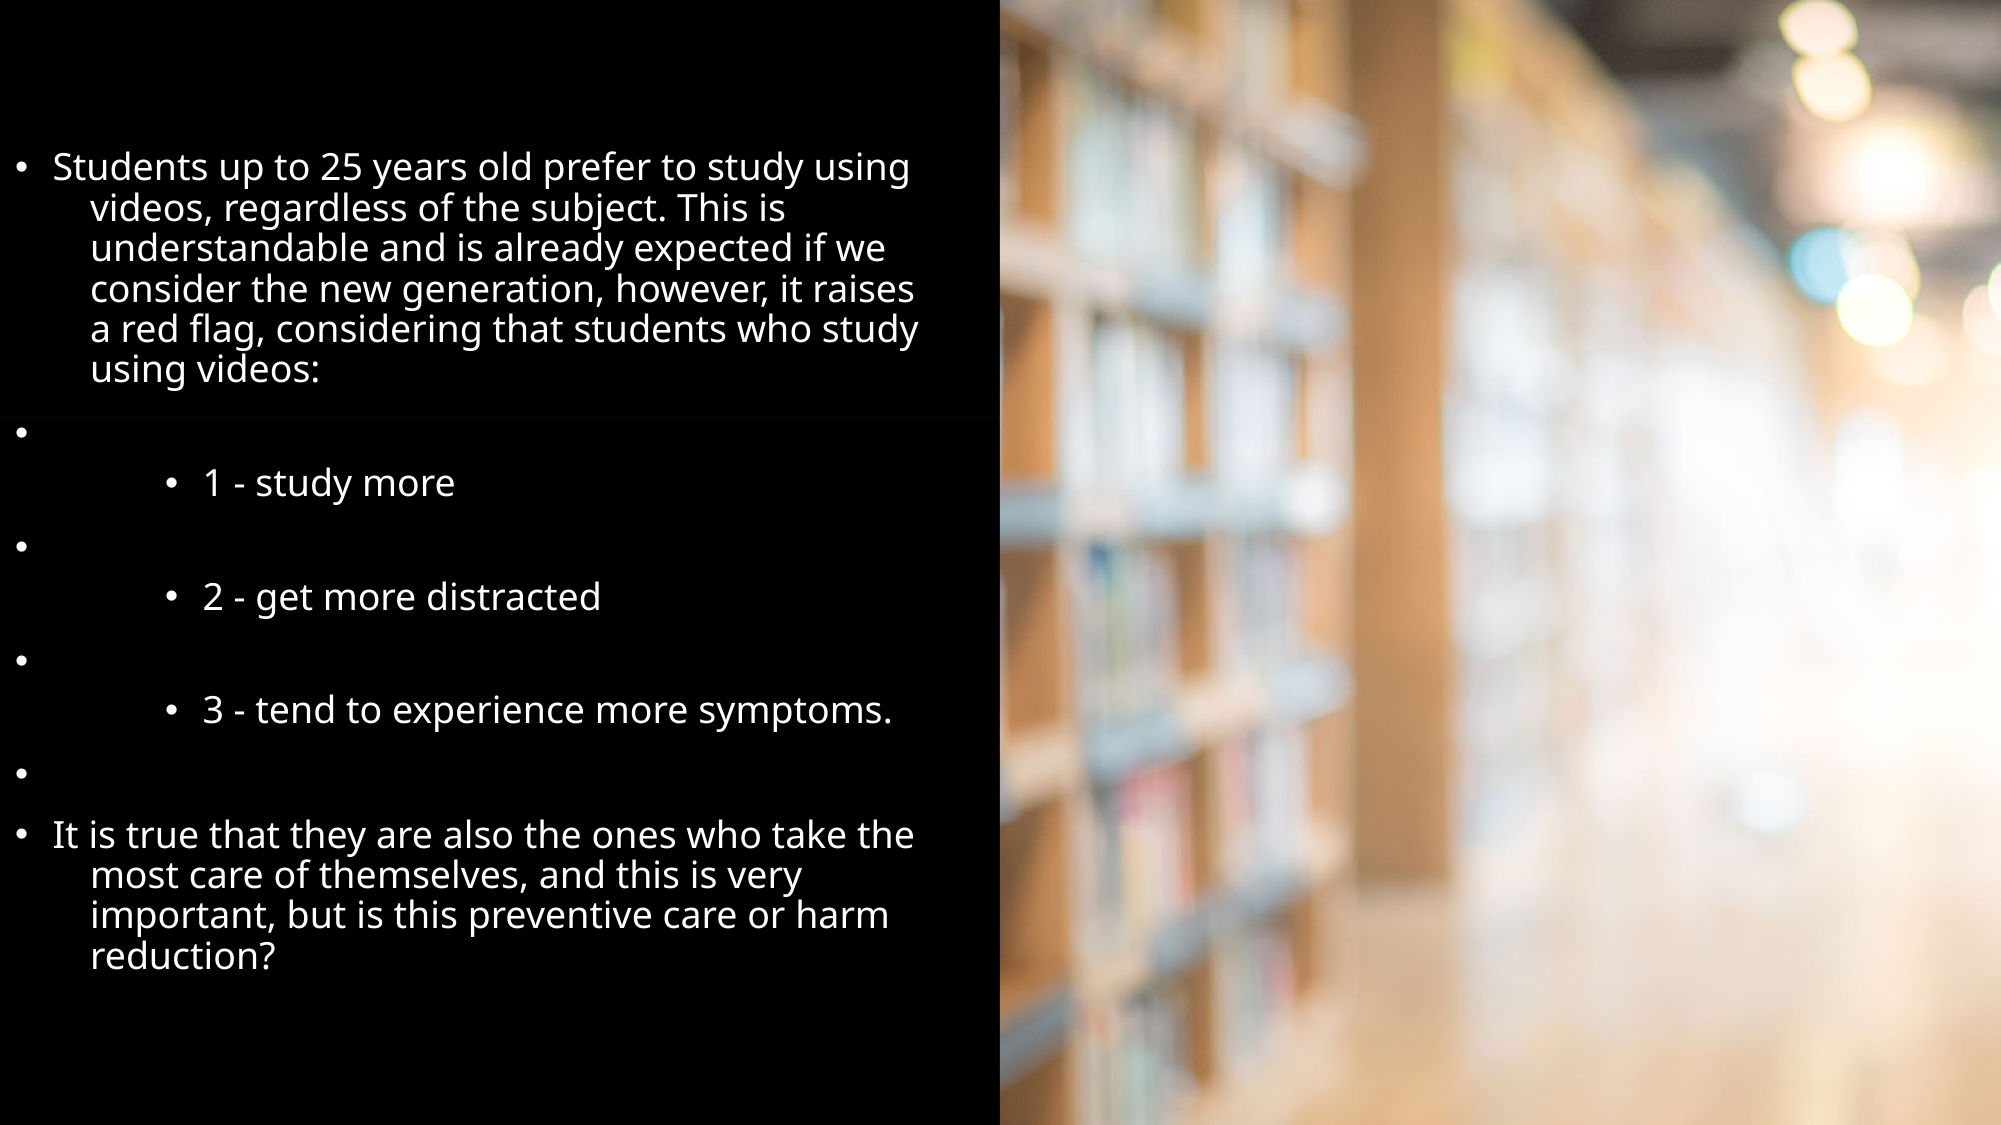

# Students up to 25 years old prefer to study using videos, regardless of the subject. This is understandable and is already expected if we consider the new generation, however, it raises a red flag, considering that students who study using videos:
1 - study more
2 - get more distracted
3 - tend to experience more symptoms.
It is true that they are also the ones who take the most care of themselves, and this is very important, but is this preventive care or harm reduction?